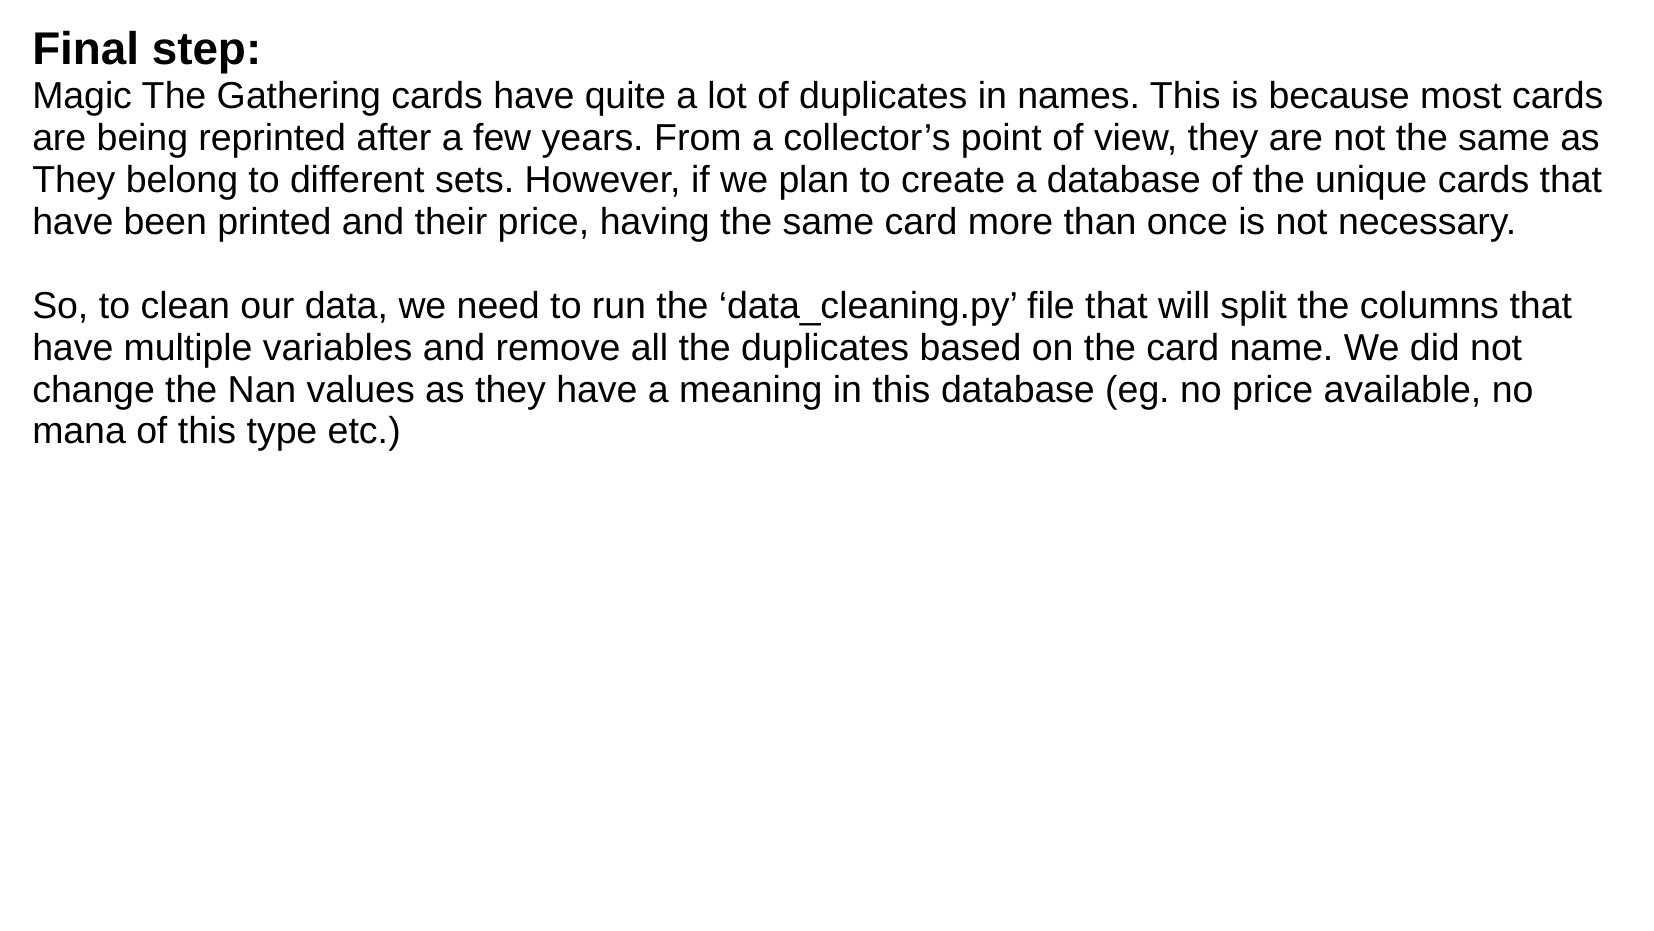

Final step:
Magic The Gathering cards have quite a lot of duplicates in names. This is because most cards
are being reprinted after a few years. From a collector’s point of view, they are not the same as
They belong to different sets. However, if we plan to create a database of the unique cards that
have been printed and their price, having the same card more than once is not necessary.
So, to clean our data, we need to run the ‘data_cleaning.py’ file that will split the columns that
have multiple variables and remove all the duplicates based on the card name. We did not
change the Nan values as they have a meaning in this database (eg. no price available, no
mana of this type etc.)